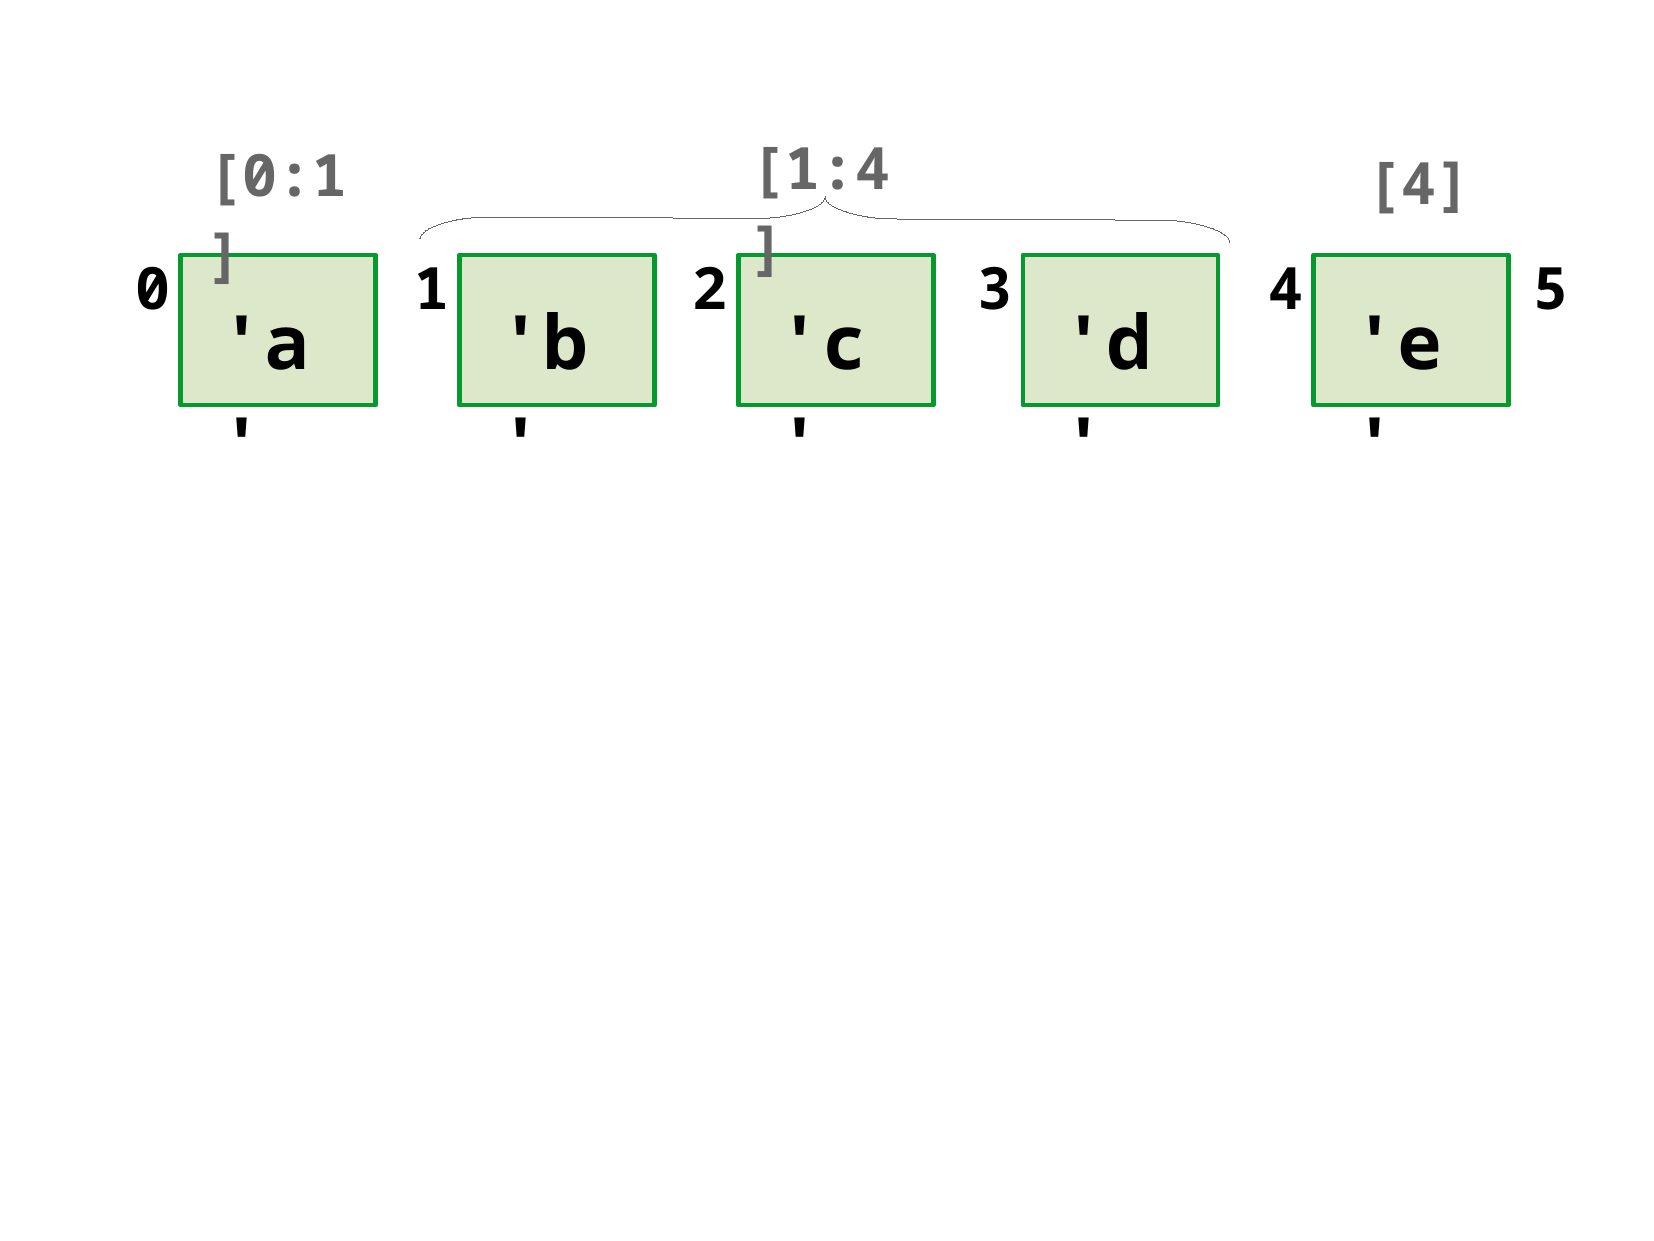

[1:4]
[0:1]
[4]
0
1
2
3
4
5
'a'
'b'
'c'
'd'
'e'